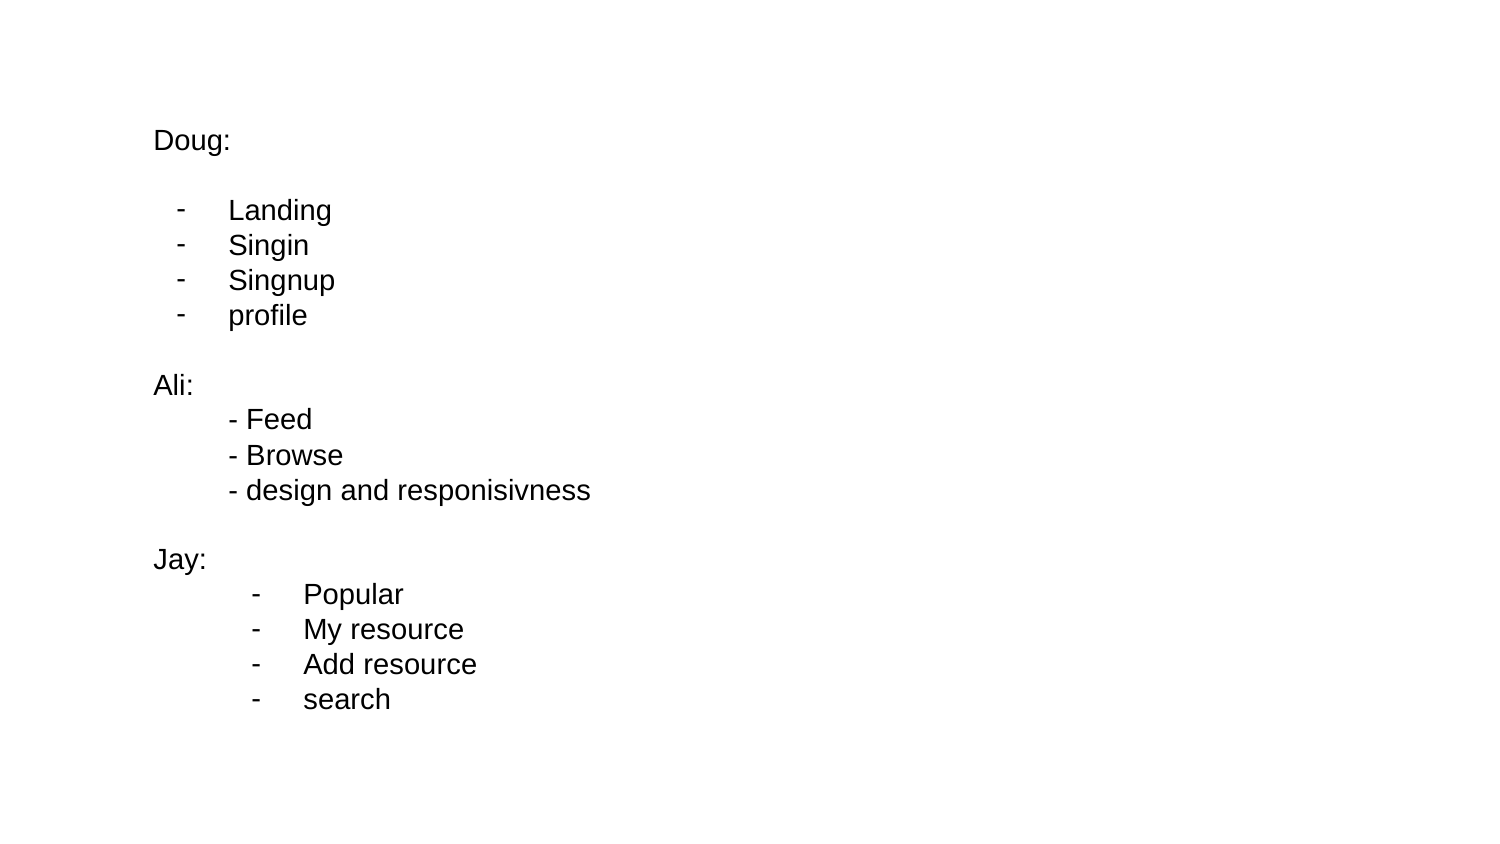

Doug:
Landing
Singin
Singnup
profile
Ali:
- Feed
- Browse
- design and responisivness
Jay:
Popular
My resource
Add resource
search